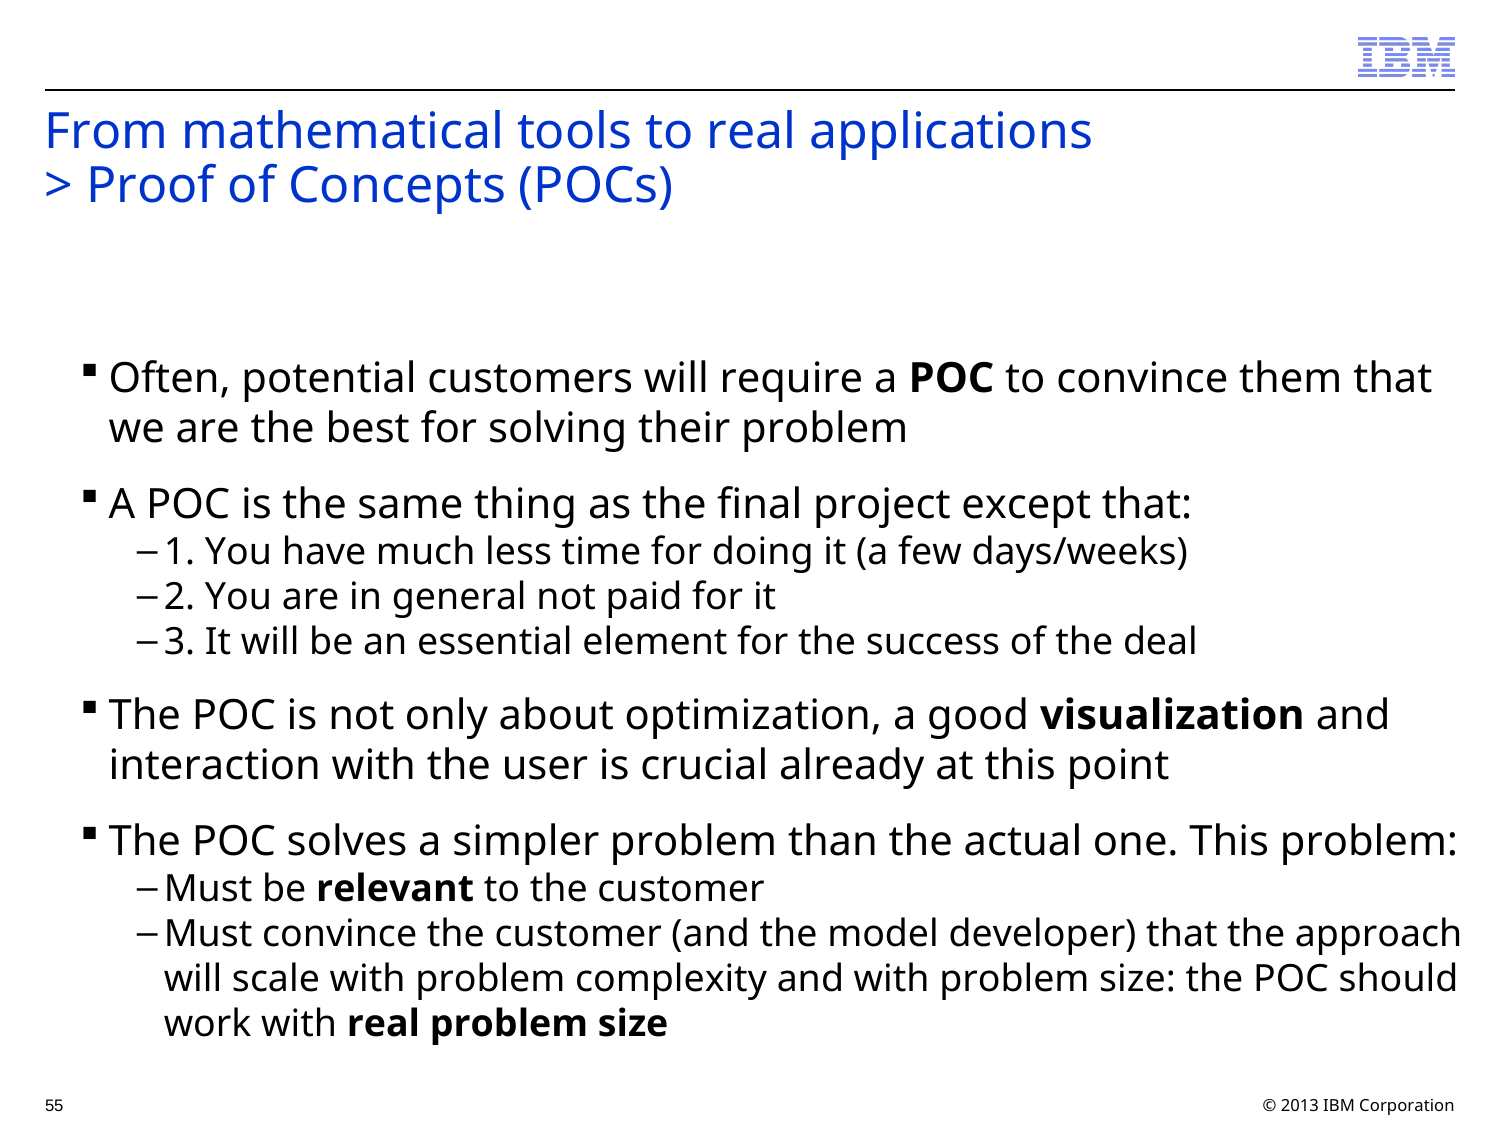

# From mathematical tools to real applications > Proof of Concepts (POCs)
Often, potential customers will require a POC to convince them that we are the best for solving their problem
A POC is the same thing as the final project except that:
1. You have much less time for doing it (a few days/weeks)
2. You are in general not paid for it
3. It will be an essential element for the success of the deal
The POC is not only about optimization, a good visualization and interaction with the user is crucial already at this point
The POC solves a simpler problem than the actual one. This problem:
Must be relevant to the customer
Must convince the customer (and the model developer) that the approach will scale with problem complexity and with problem size: the POC should work with real problem size
55